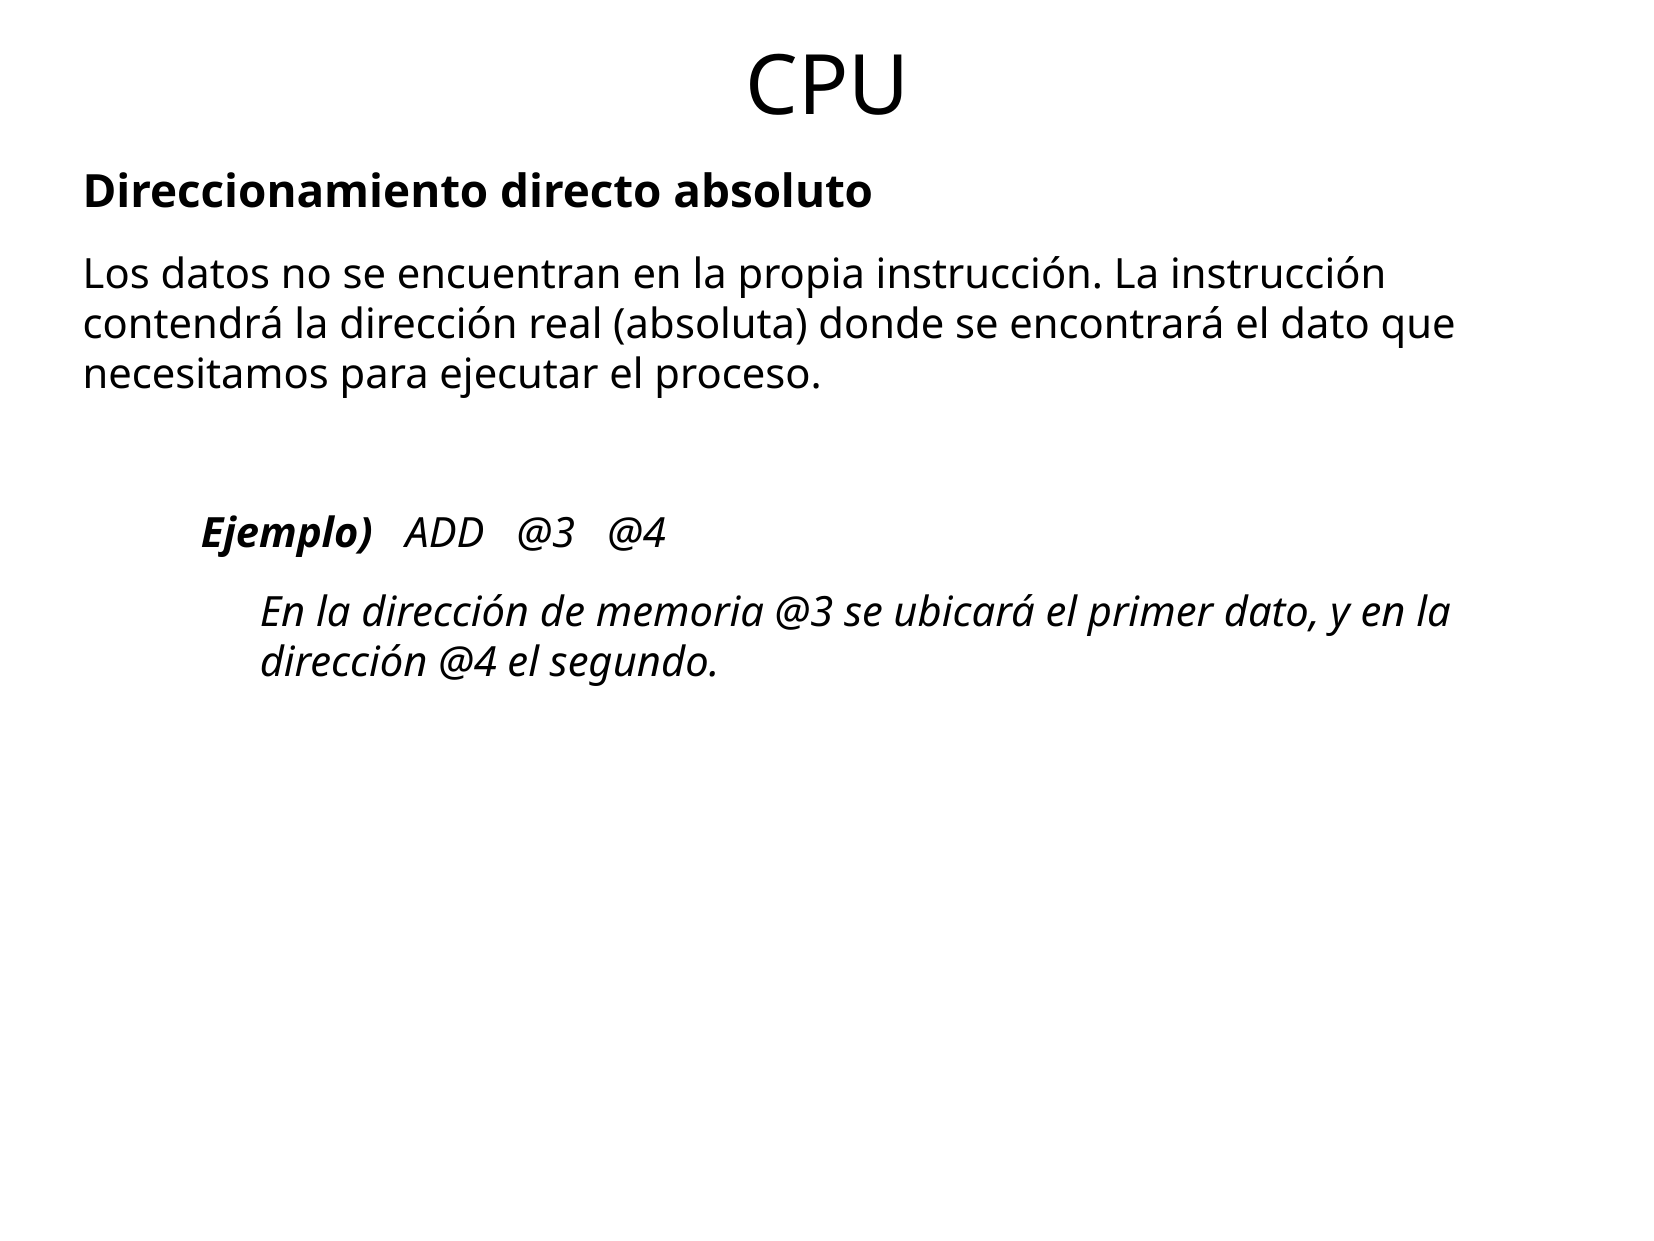

CPU
# Direccionamiento directo absoluto
Los datos no se encuentran en la propia instrucción. La instrucción contendrá la dirección real (absoluta) donde se encontrará el dato que necesitamos para ejecutar el proceso.
Ejemplo) ADD @3 @4
En la dirección de memoria @3 se ubicará el primer dato, y en la dirección @4 el segundo.